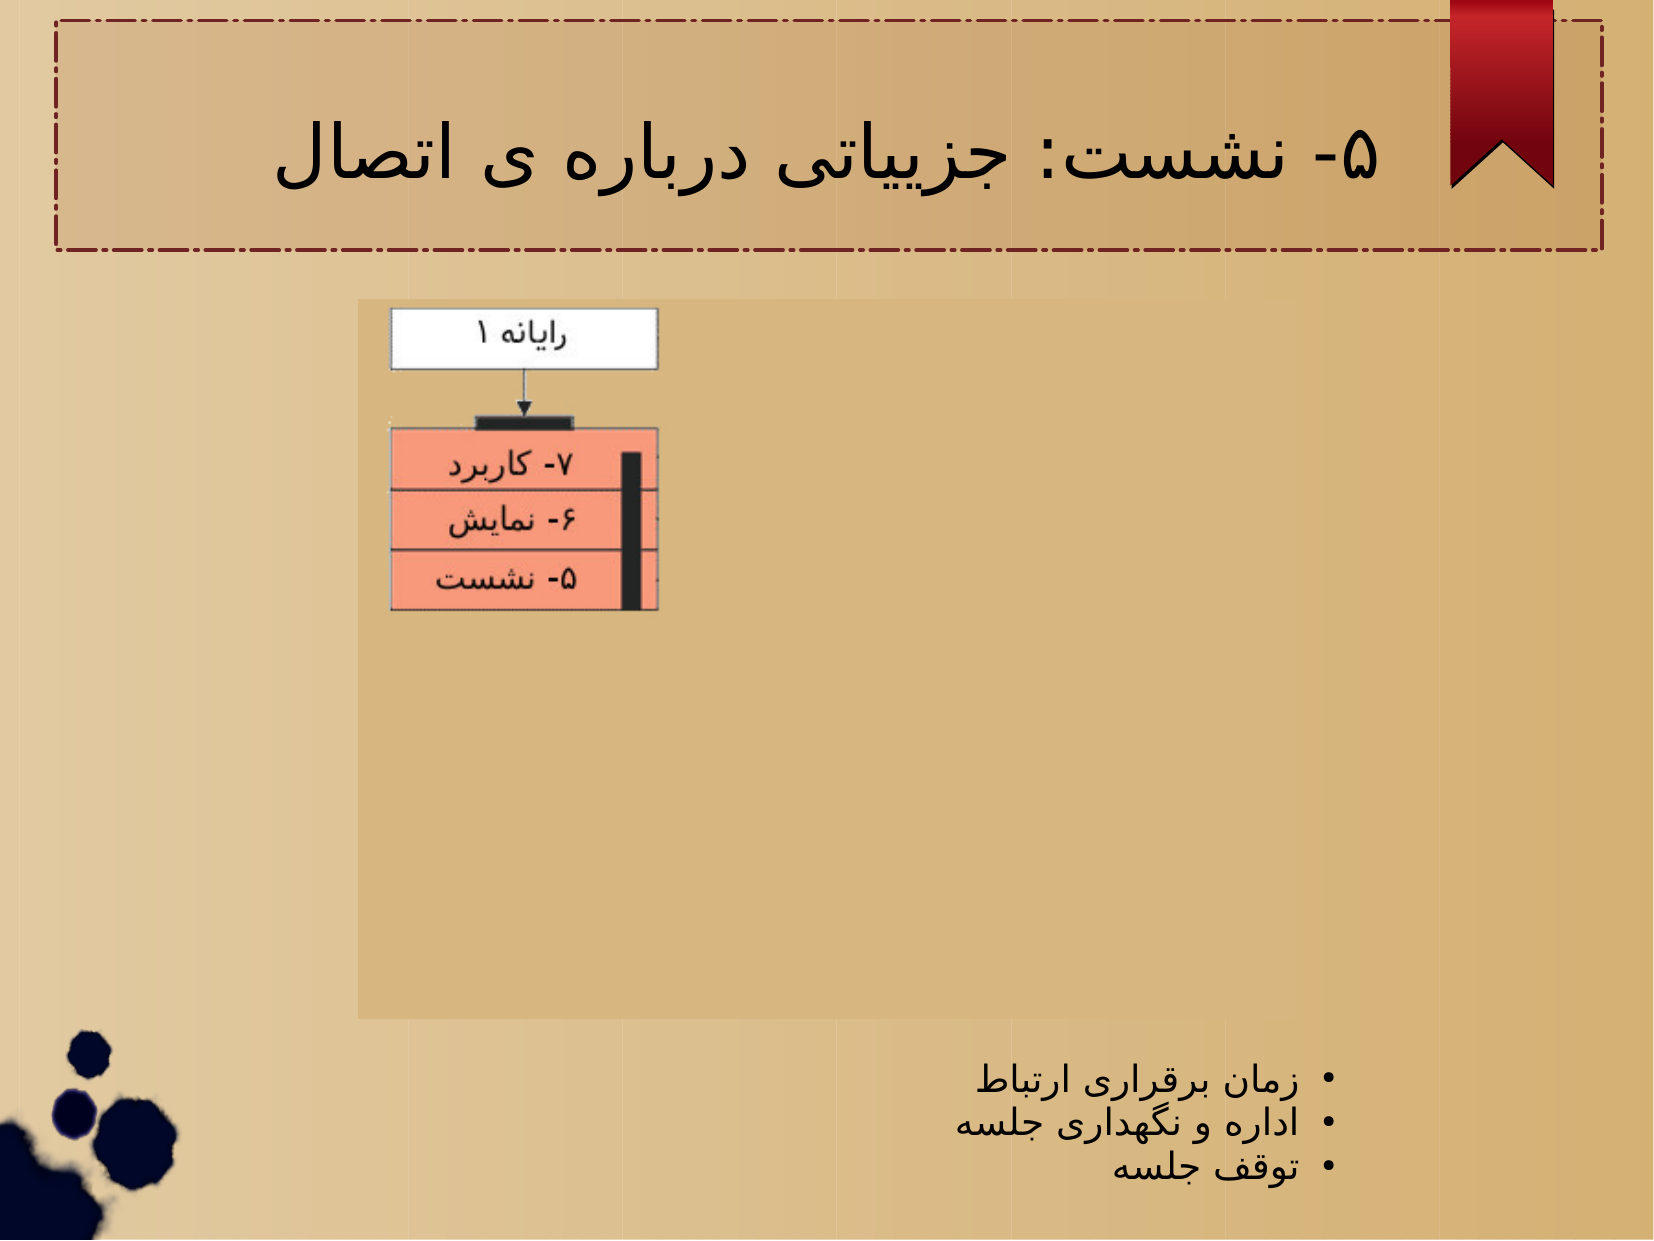

# ۵- نشست: جزییاتی درباره ی اتصال
زمان برقراری ارتباط
اداره و نگهداری جلسه
توقف جلسه